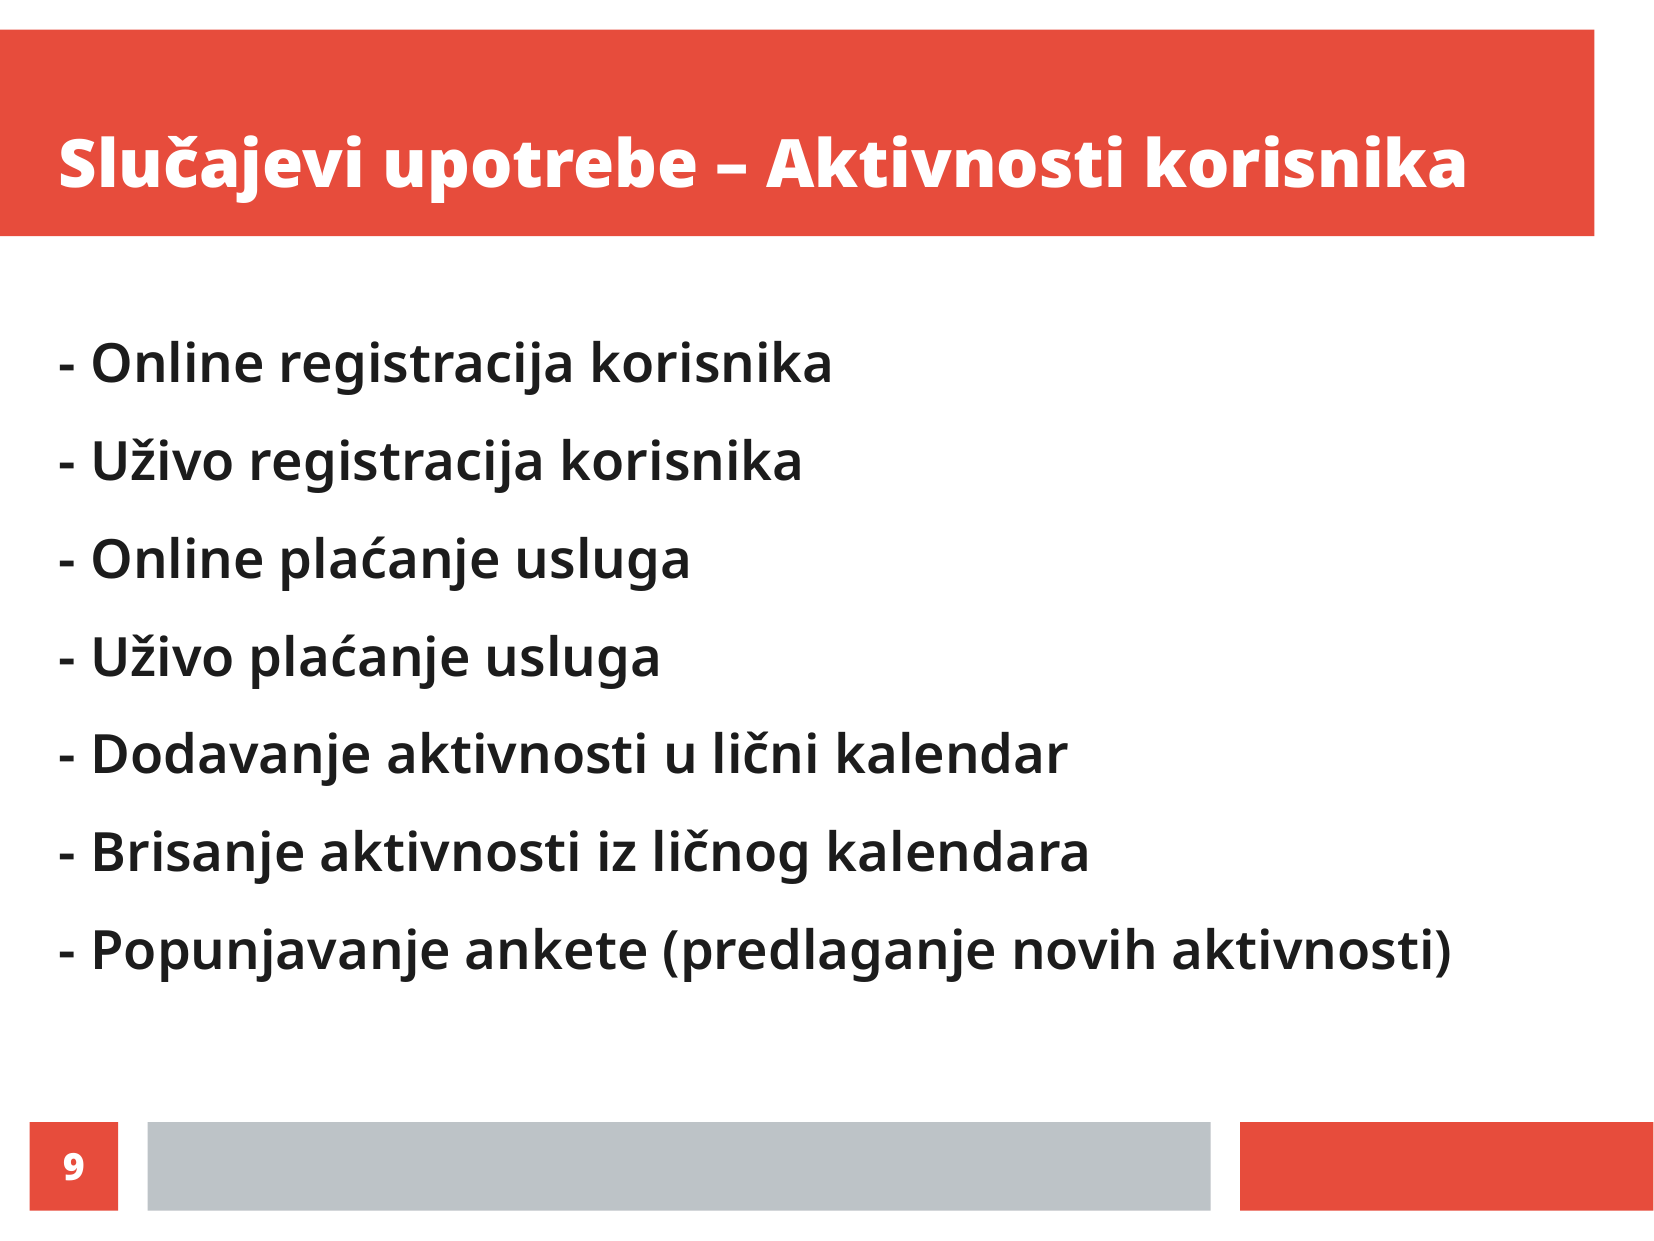

# Slučajevi upotrebe – Aktivnosti korisnika
- Online registracija korisnika
- Uživo registracija korisnika
- Online plaćanje usluga
- Uživo plaćanje usluga
- Dodavanje aktivnosti u lični kalendar
- Brisanje aktivnosti iz ličnog kalendara
- Popunjavanje ankete (predlaganje novih aktivnosti)
9